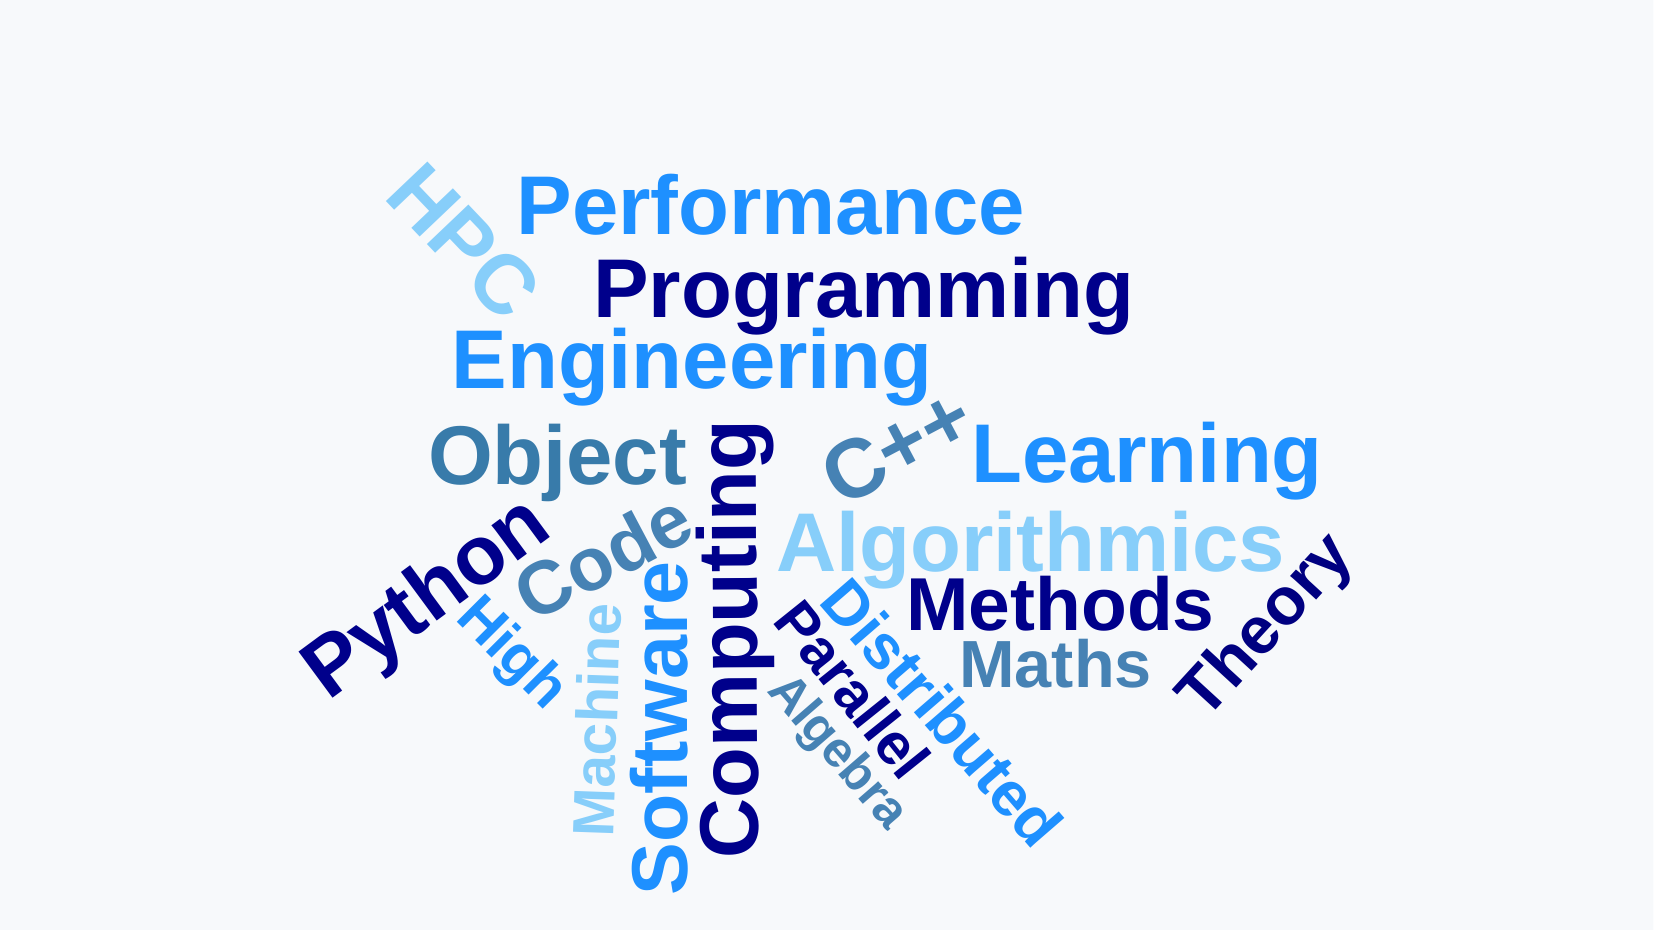

Performance
HPC
Programming
Engineering
C++
Learning
Object
Algorithmics
Code
Python
Theory
Methods
Computing
Maths
High
Parallel
Software
Machine
Distributed
Algebra